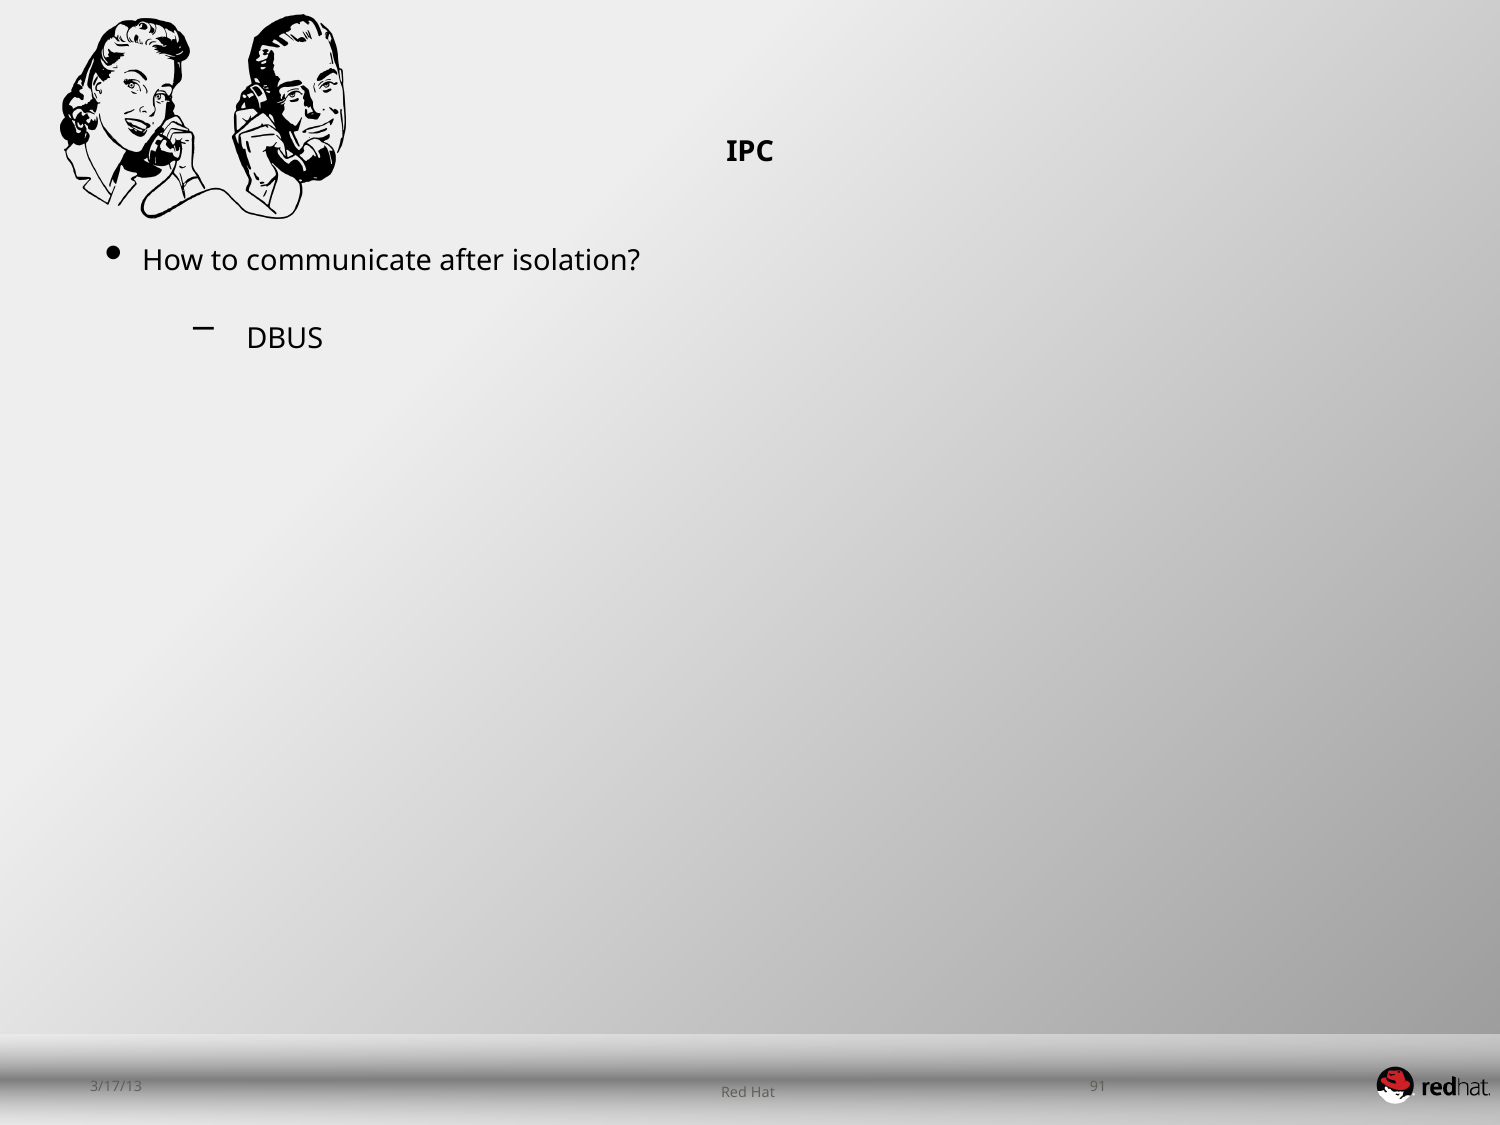

# IPC
How to communicate after isolation?
DBUS
3/17/13
Red Hat